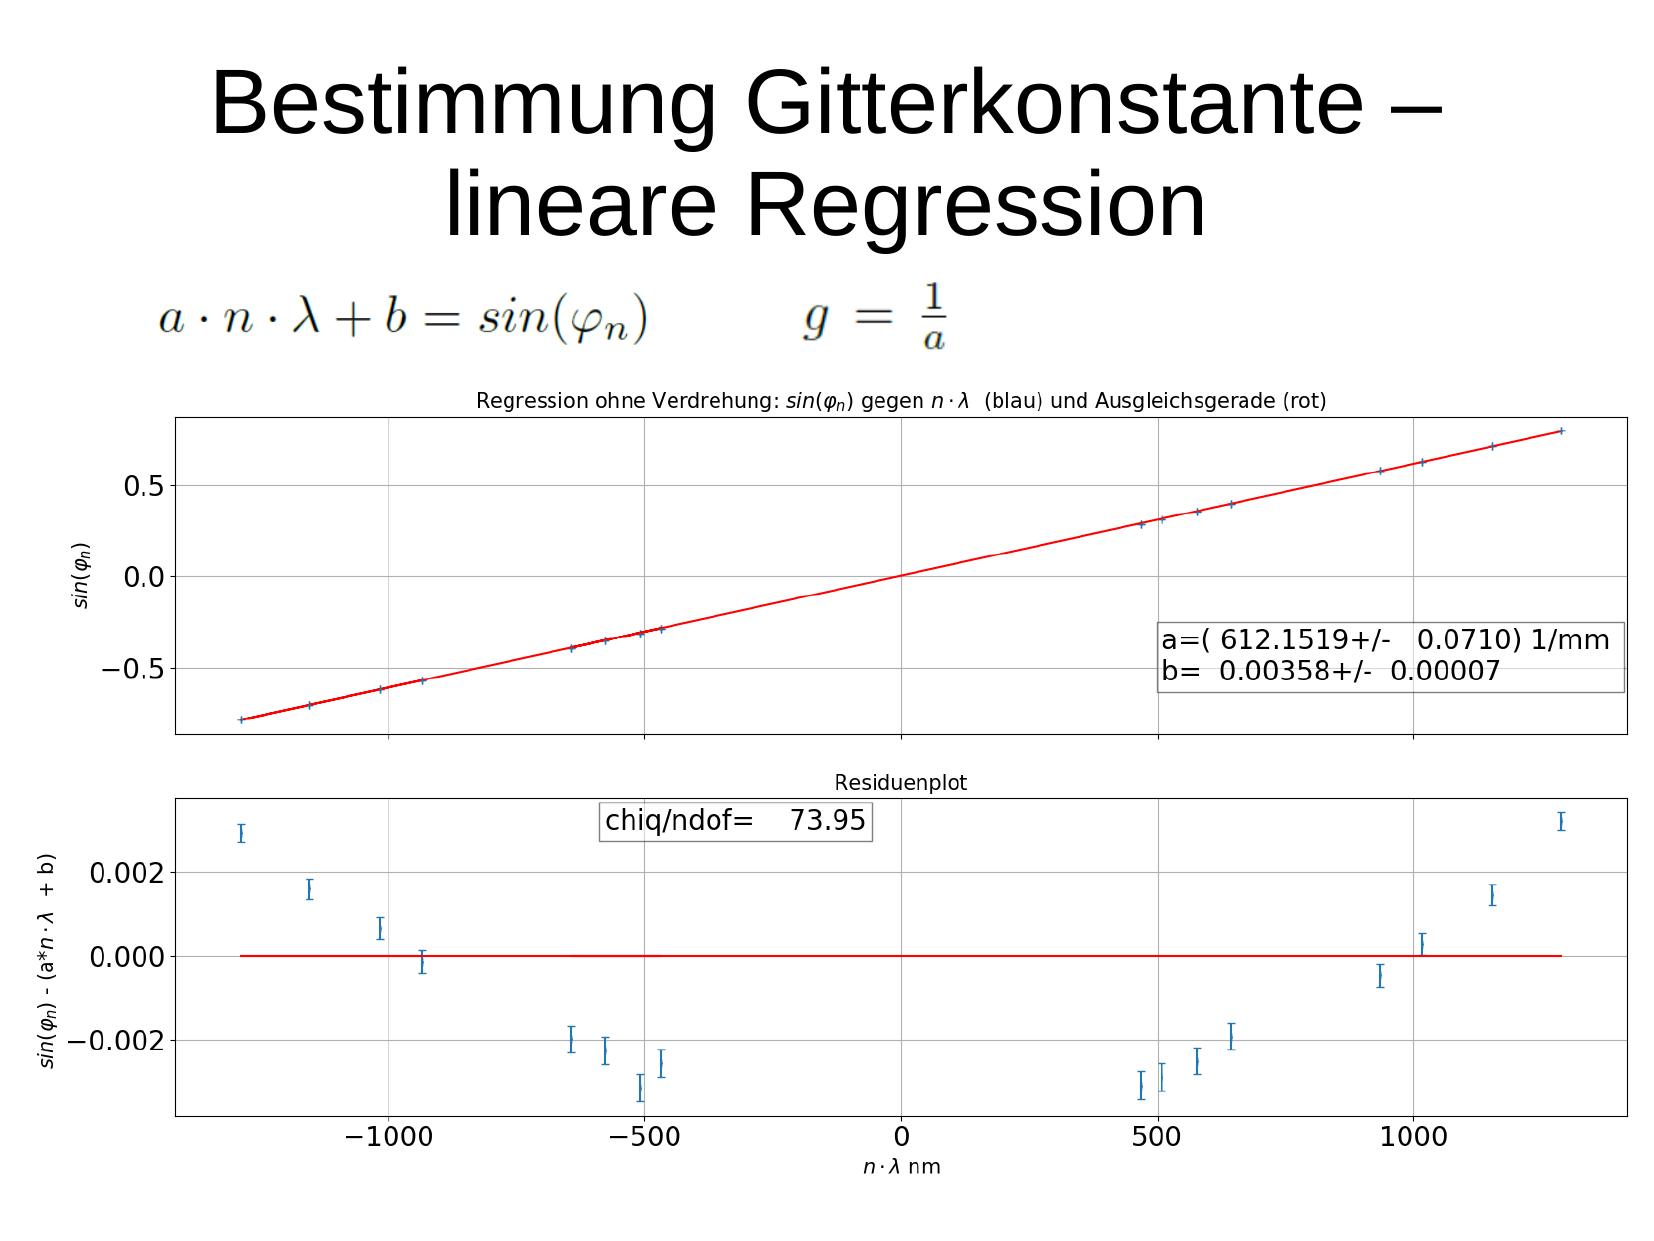

# Bestimmung Gitterkonstante – lineare Regression
11